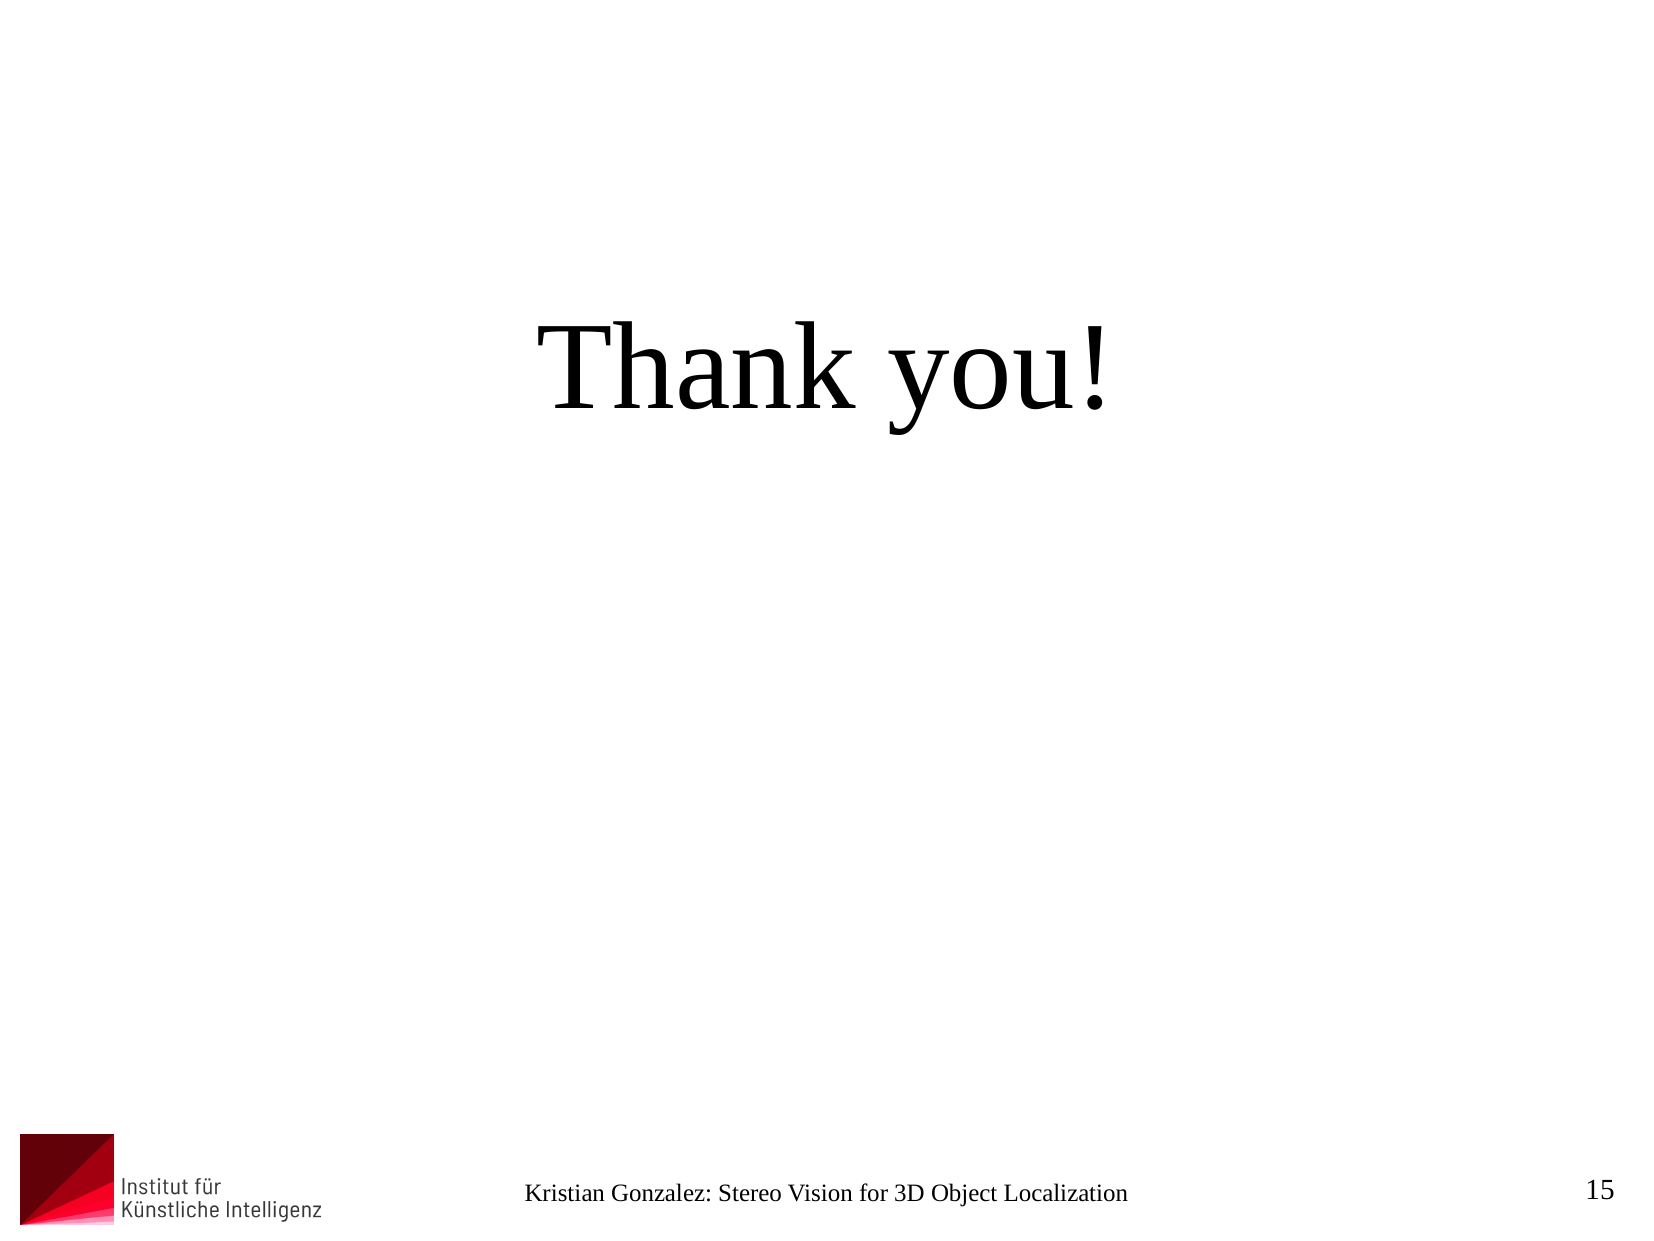

# Thank you!
15
Kristian Gonzalez: Stereo Vision for 3D Object Localization